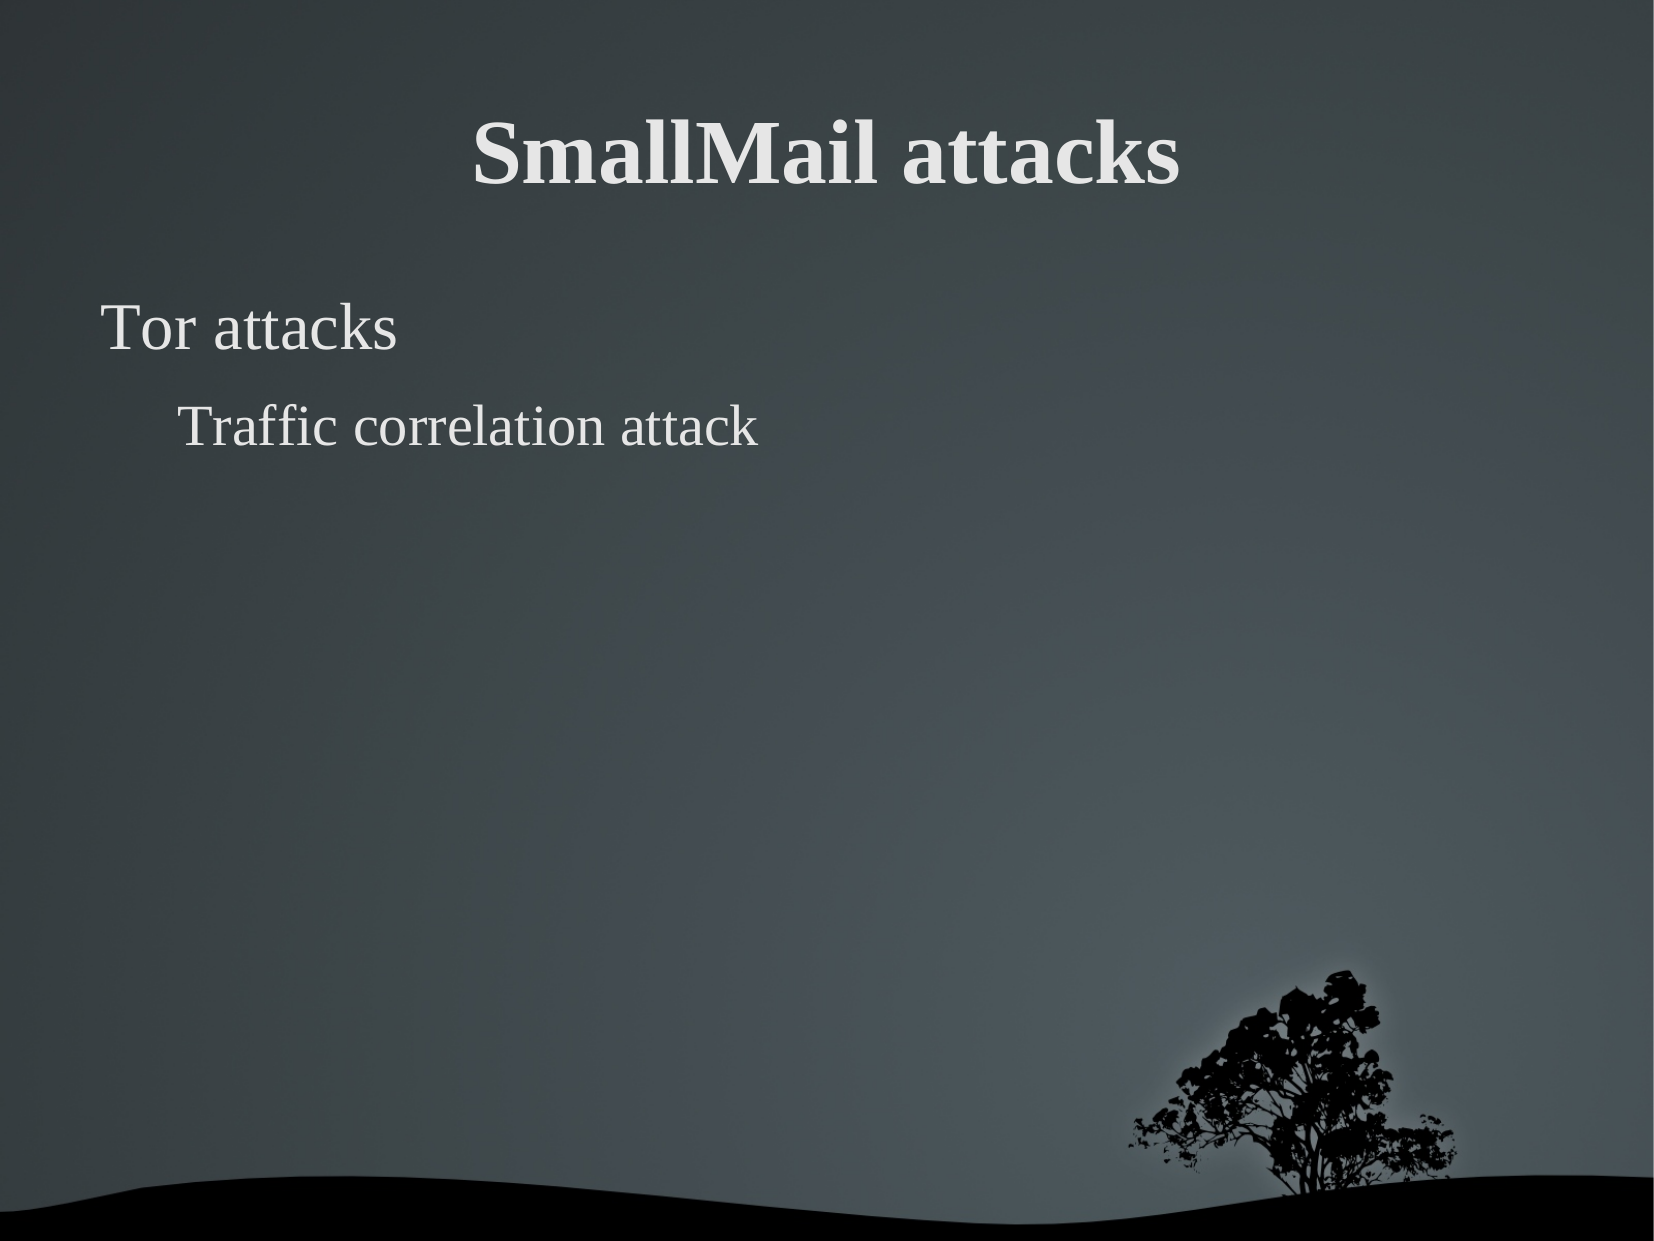

# SmallMail attacks
Tor attacks
Traffic correlation attack